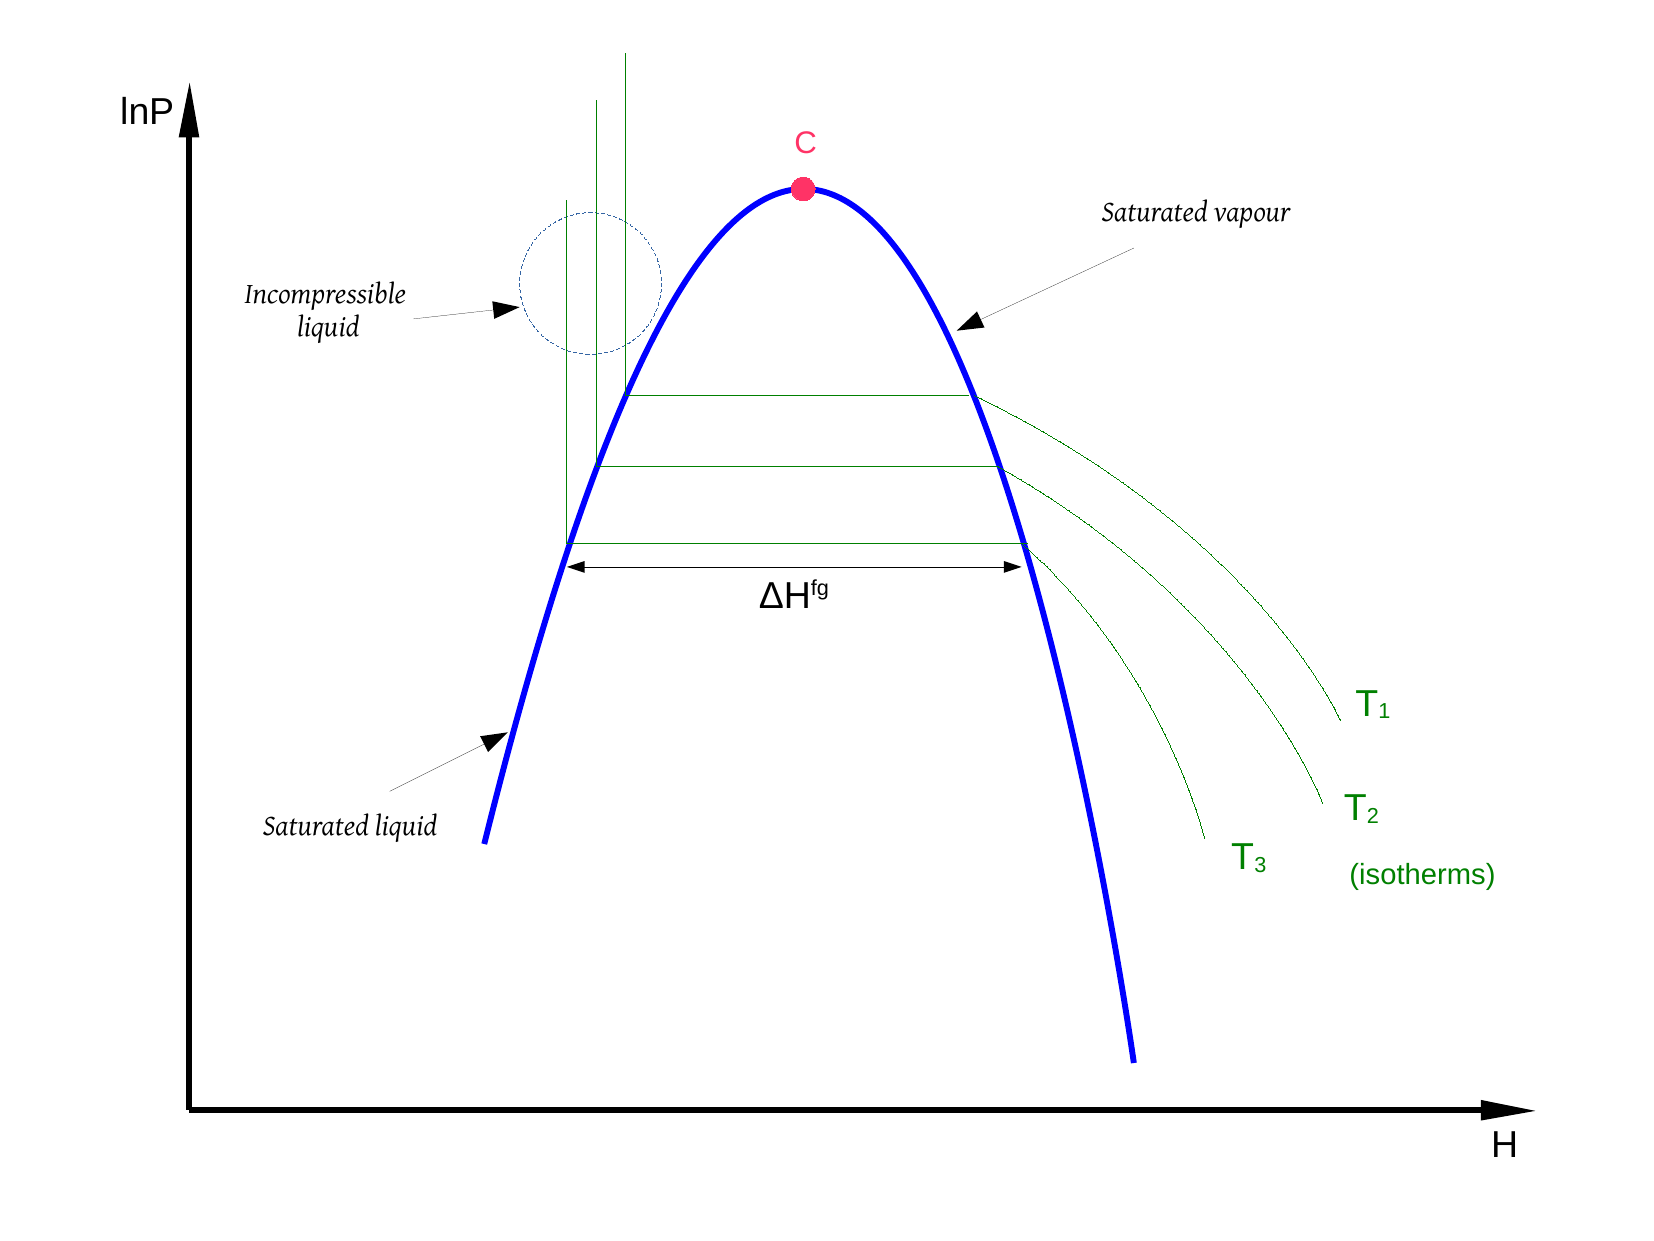

lnP
C
Saturated vapour
Incompressible
liquid
ΔHfg
T1
T2
Saturated liquid
T3
(isotherms)
H